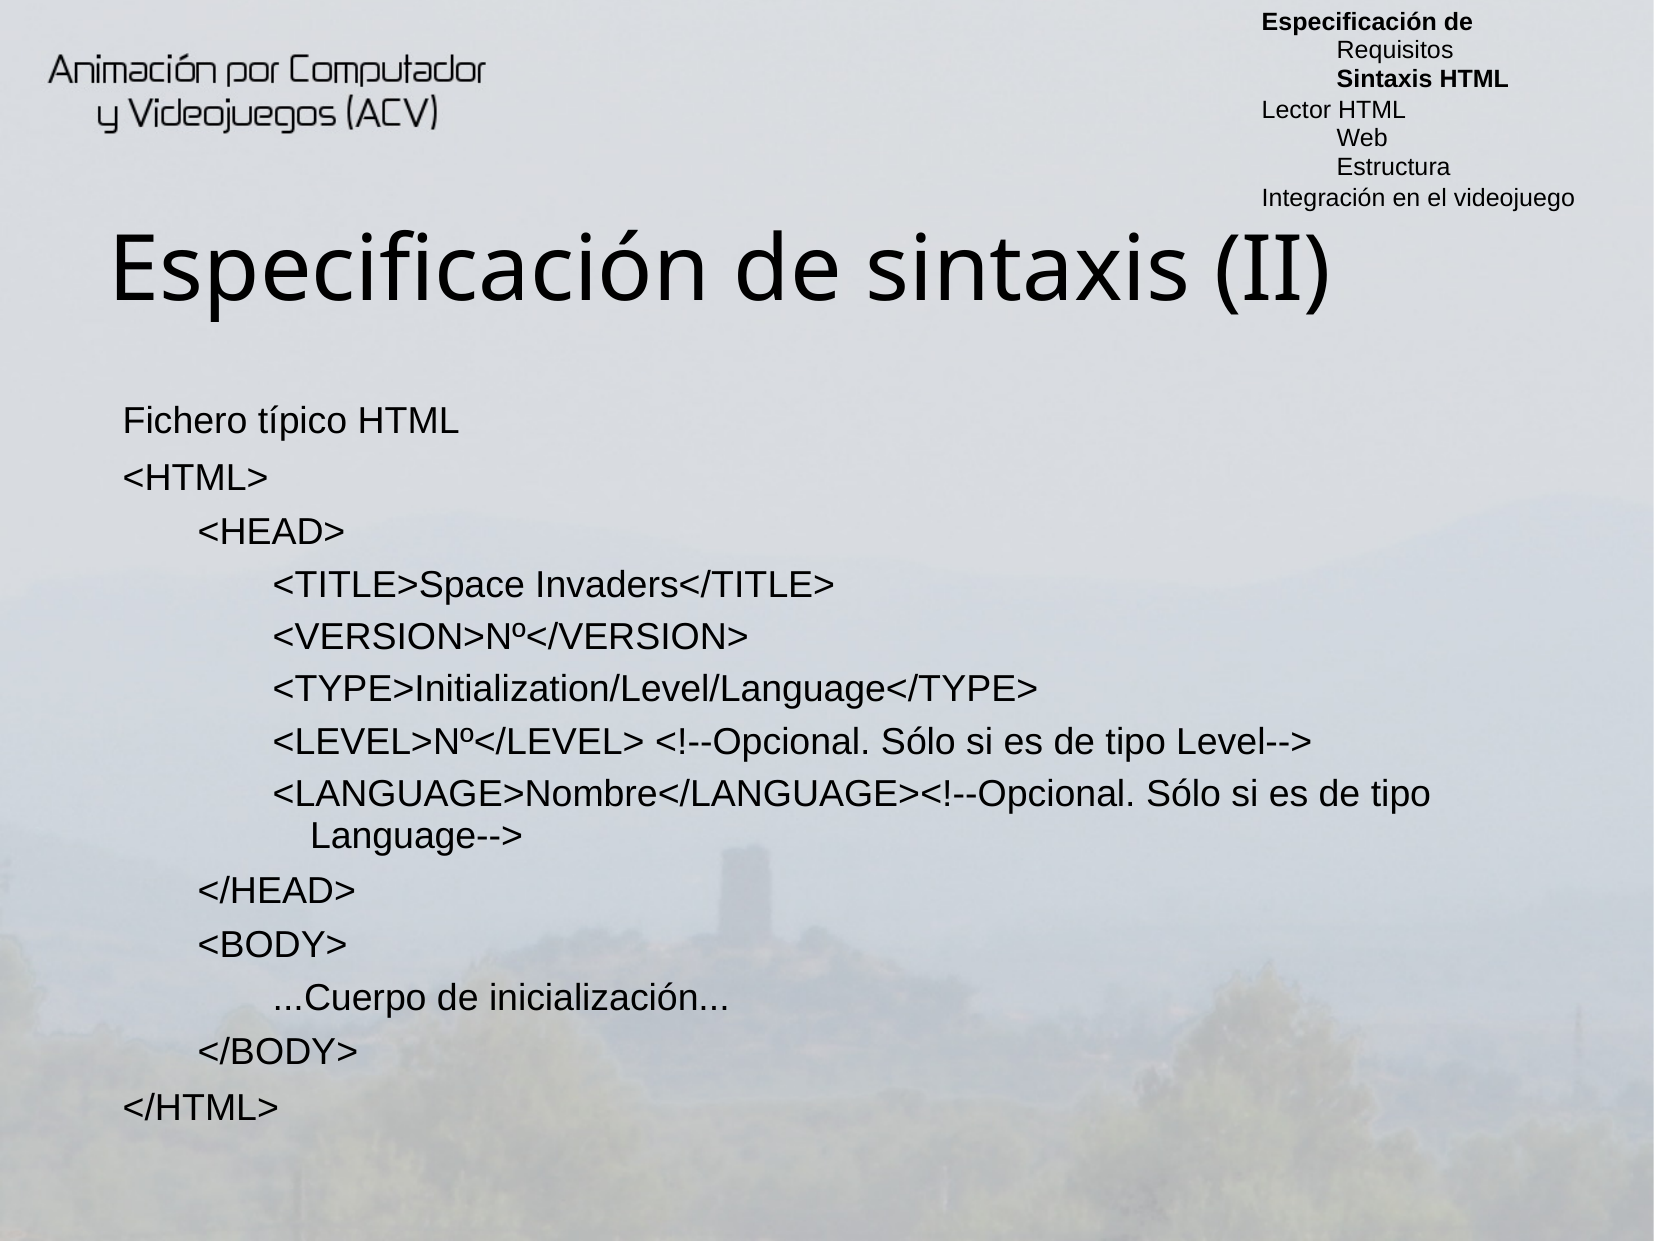

Especificación de
Requisitos
Sintaxis HTML
Lector HTML
Web
Estructura
Integración en el videojuego
Especificación de sintaxis (II)
# Fichero típico HTML
<HTML>
<HEAD>
<TITLE>Space Invaders</TITLE>
<VERSION>Nº</VERSION>
<TYPE>Initialization/Level/Language</TYPE>
<LEVEL>Nº</LEVEL> <!--Opcional. Sólo si es de tipo Level-->
<LANGUAGE>Nombre</LANGUAGE><!--Opcional. Sólo si es de tipo Language-->
</HEAD>
<BODY>
...Cuerpo de inicialización...
</BODY>
</HTML>